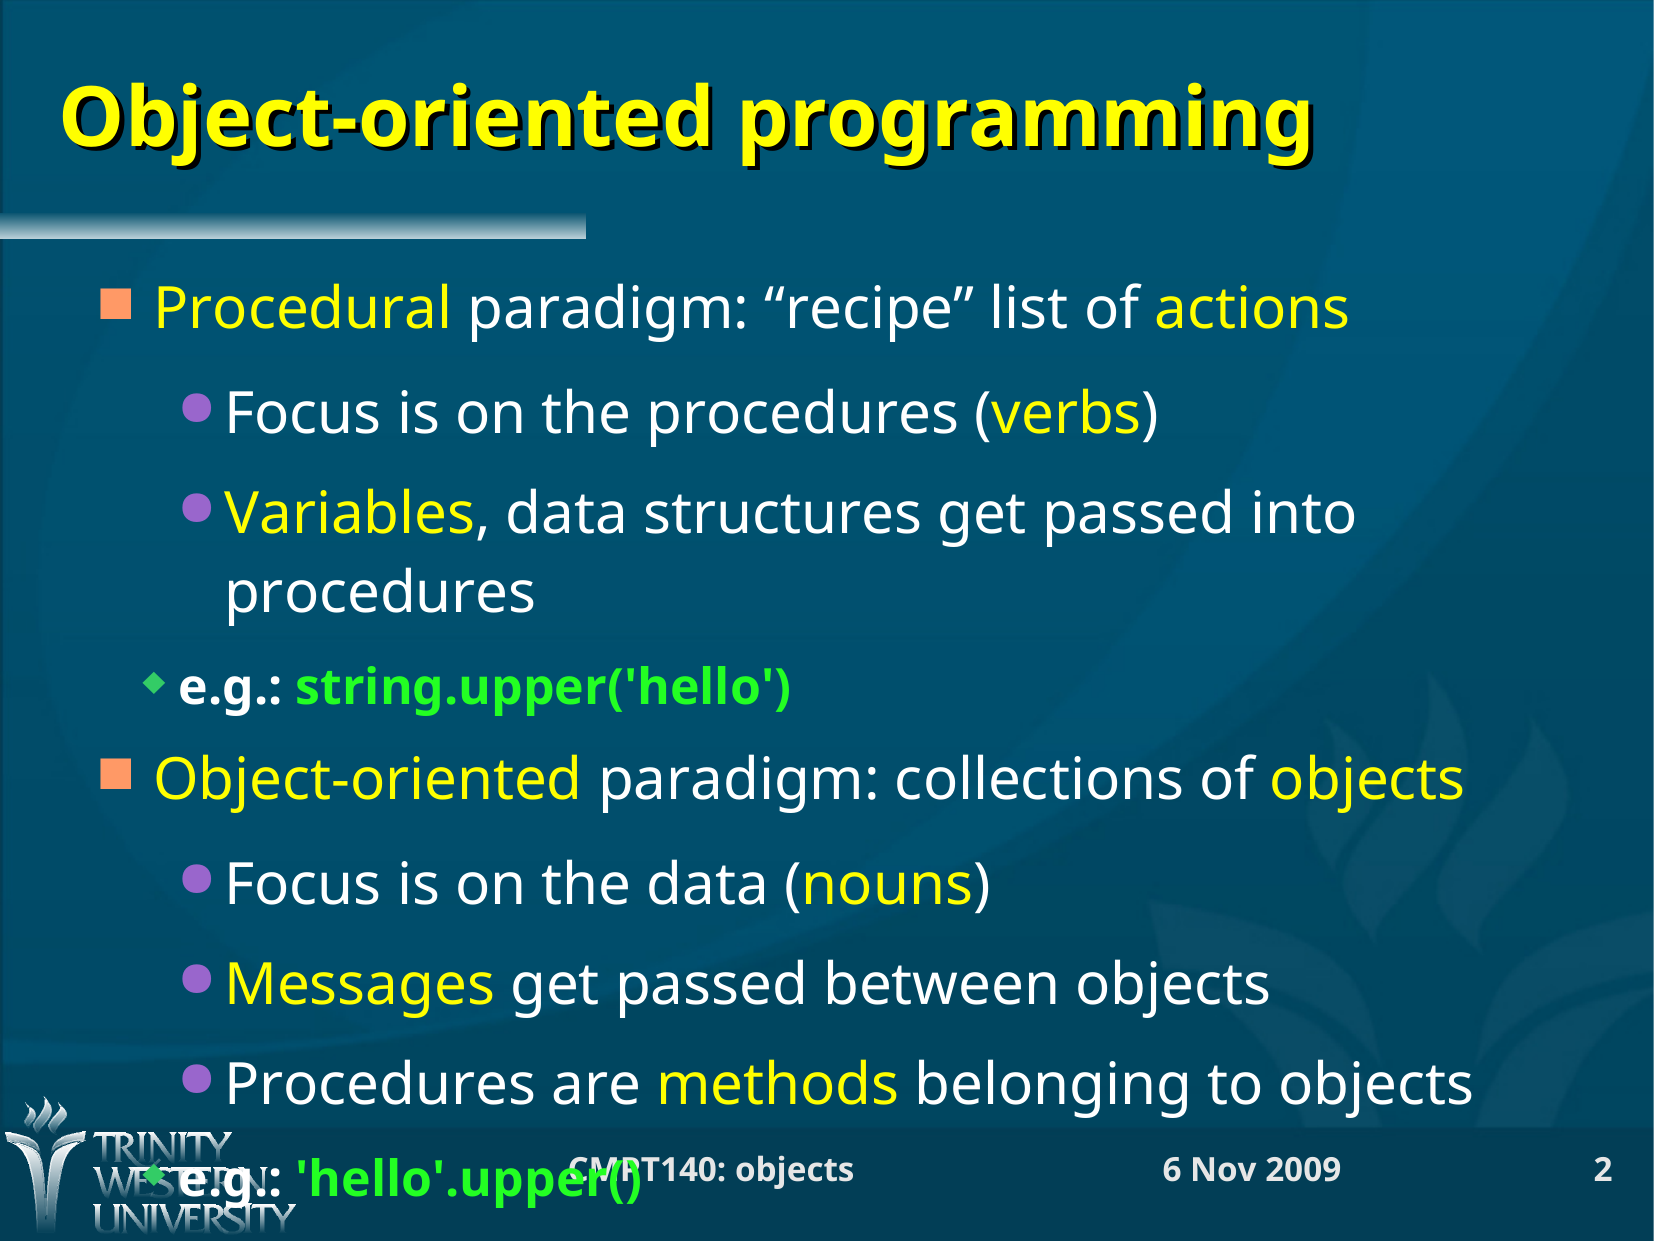

# Object-oriented programming
Procedural paradigm: “recipe” list of actions
Focus is on the procedures (verbs)
Variables, data structures get passed into procedures
e.g.: string.upper('hello')
Object-oriented paradigm: collections of objects
Focus is on the data (nouns)
Messages get passed between objects
Procedures are methods belonging to objects
e.g.: 'hello'.upper()
CMPT140: objects
6 Nov 2009
2